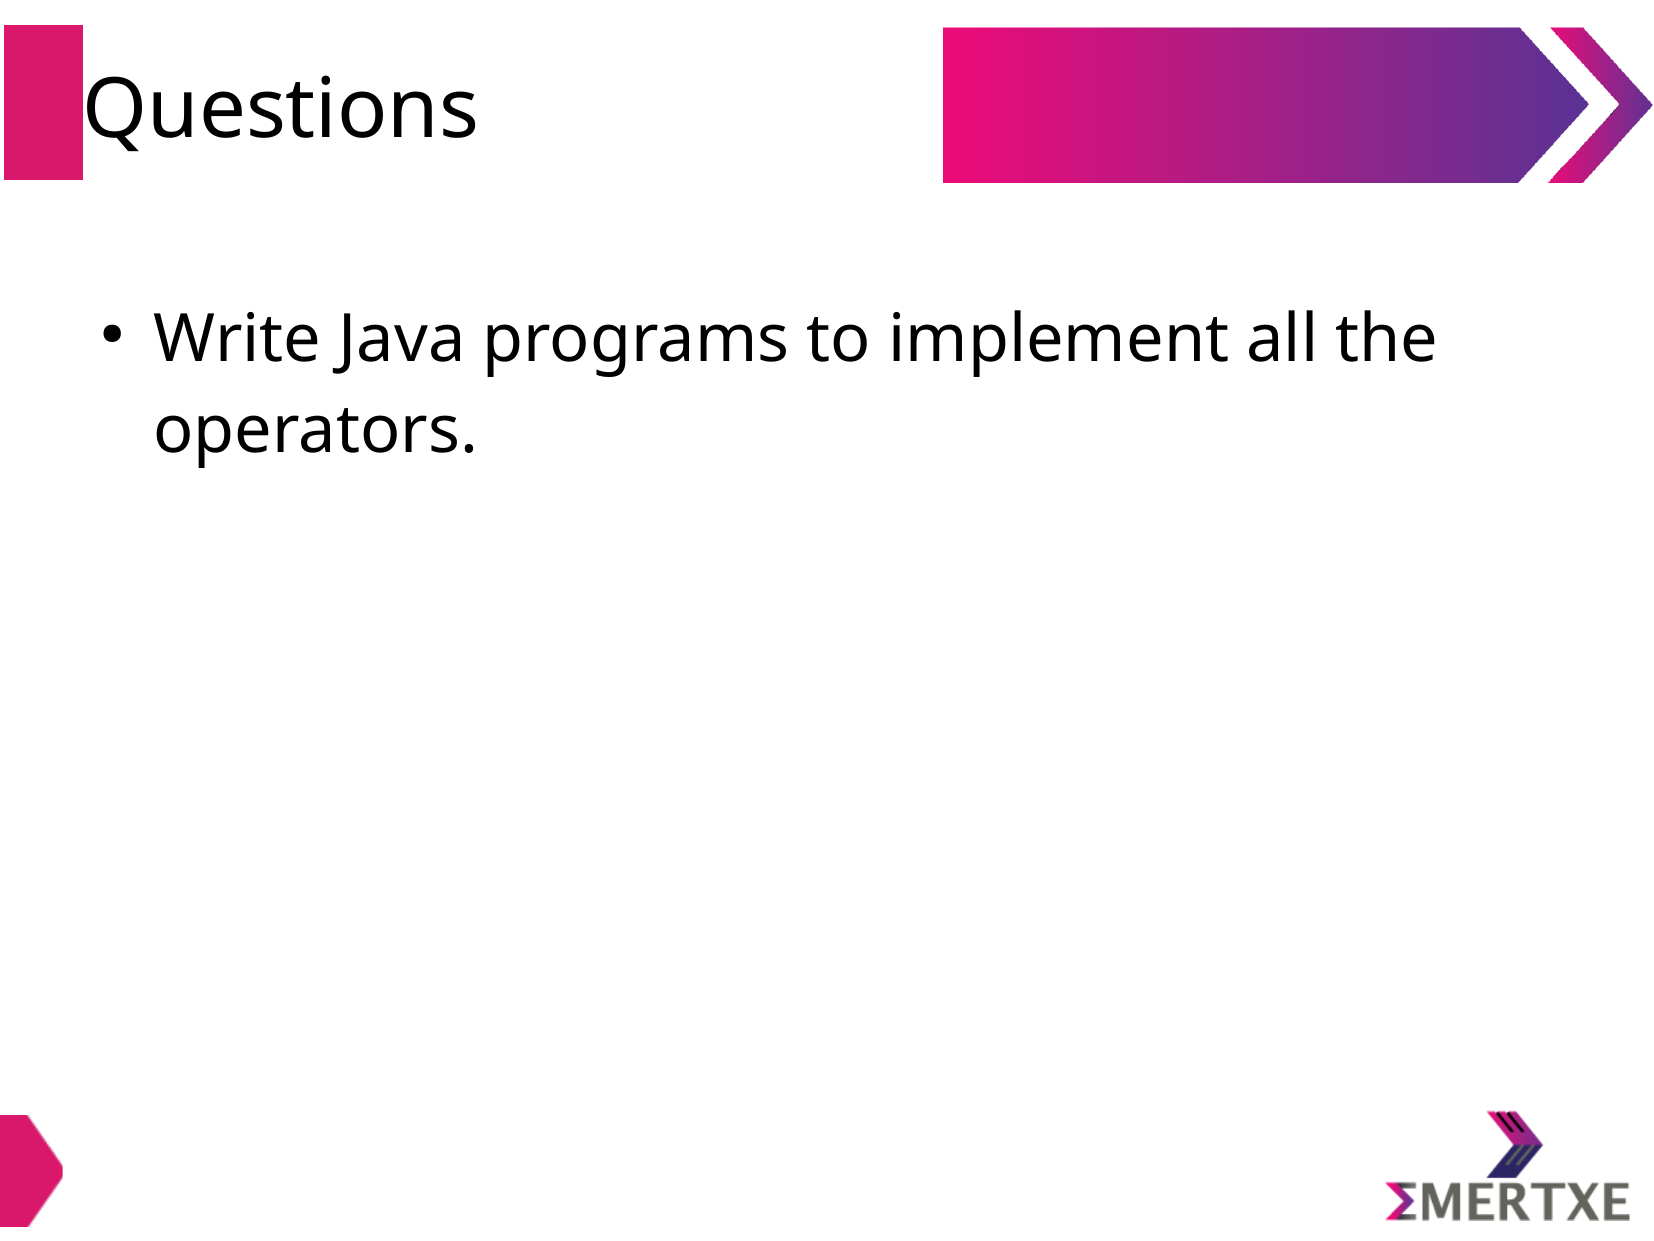

# Questions
Write Java programs to implement all the operators.